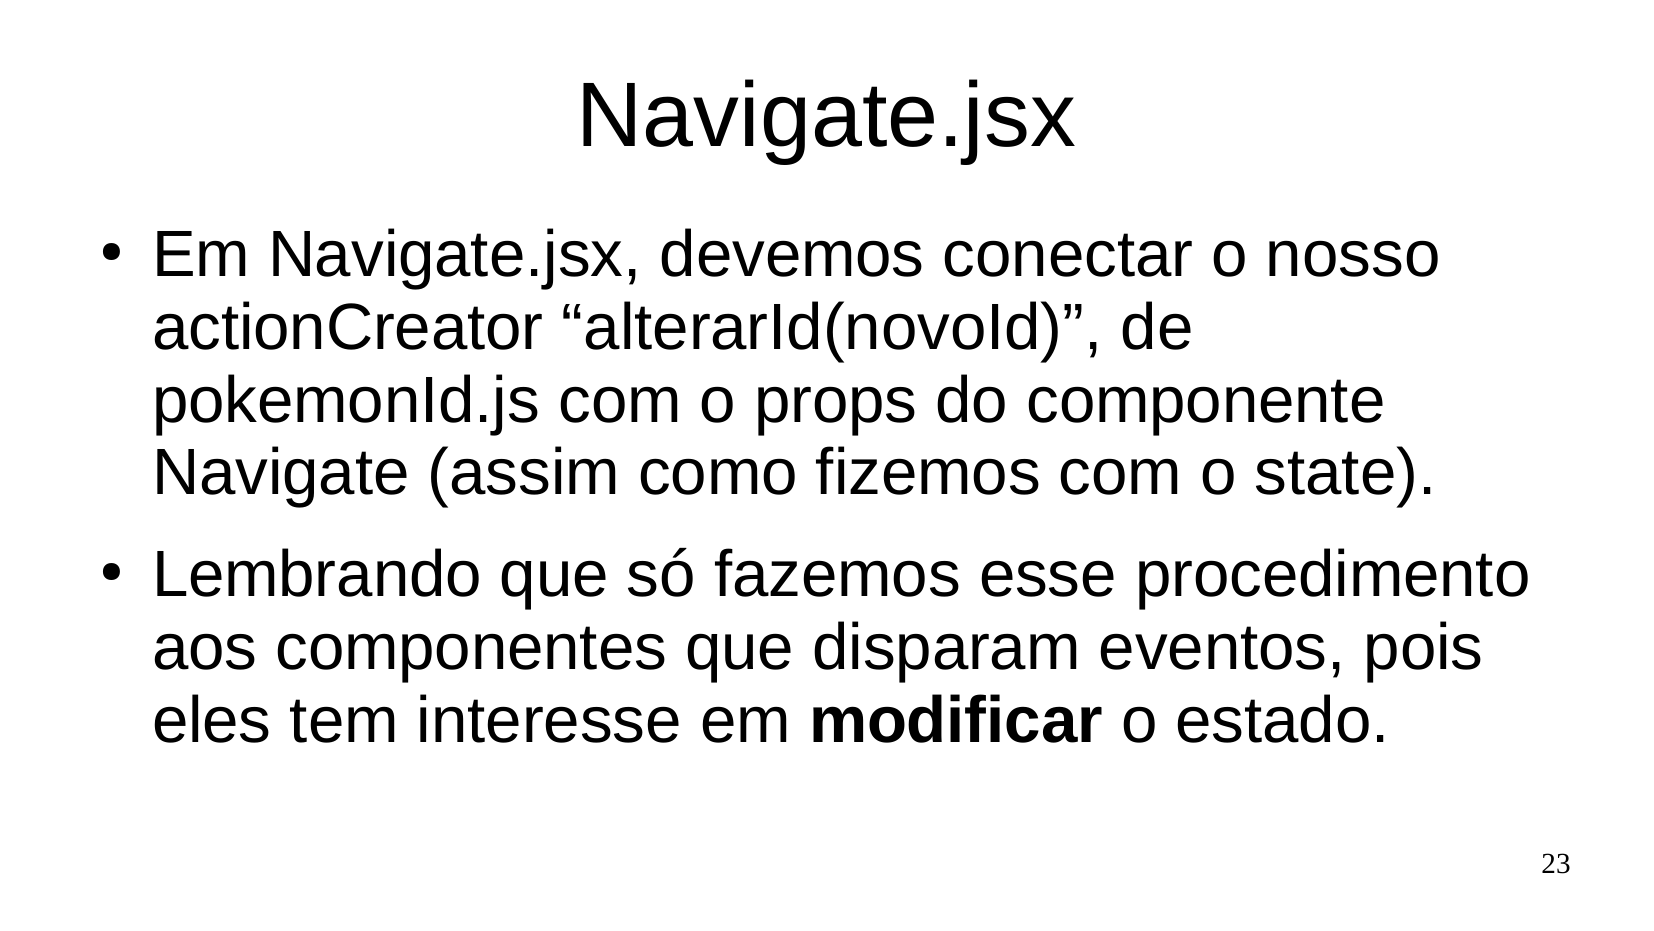

# Navigate.jsx
Em Navigate.jsx, devemos conectar o nosso actionCreator “alterarId(novoId)”, de pokemonId.js com o props do componente Navigate (assim como fizemos com o state).
Lembrando que só fazemos esse procedimento aos componentes que disparam eventos, pois eles tem interesse em modificar o estado.
23